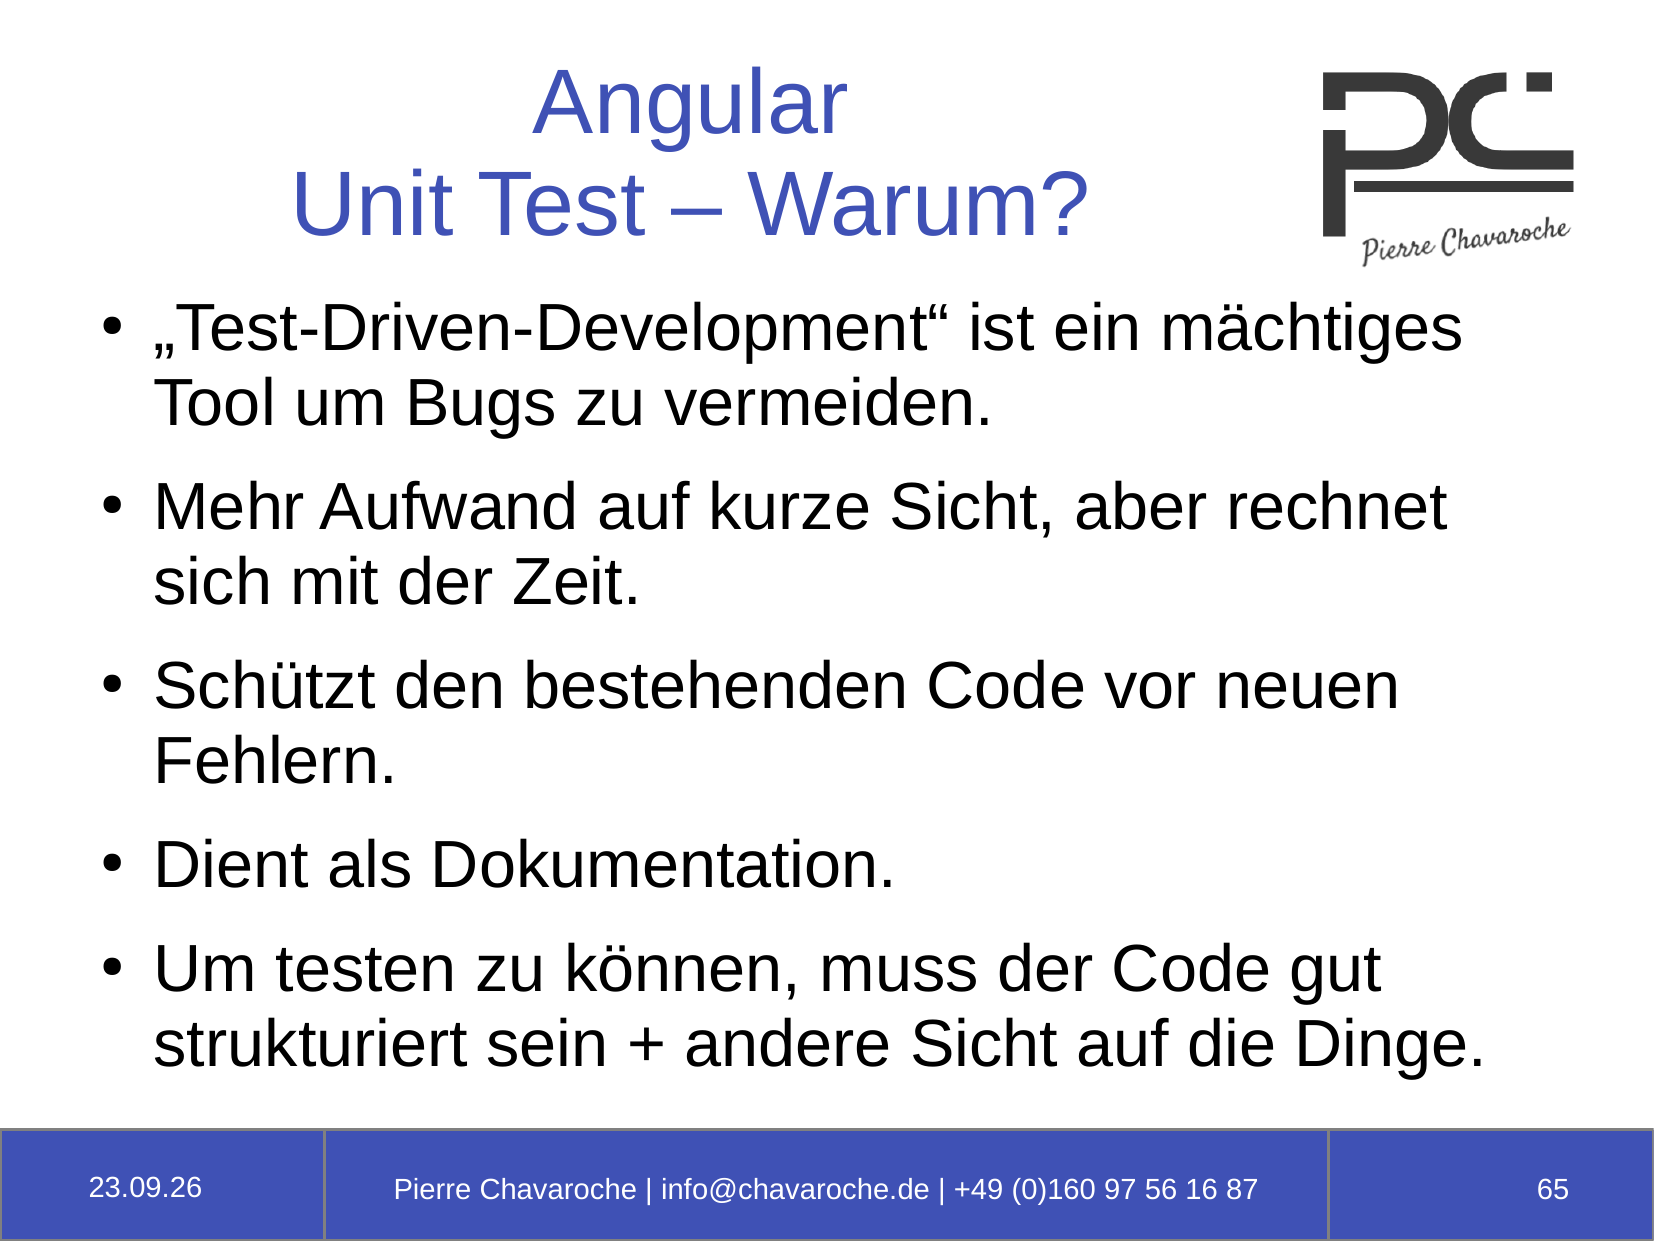

# Angular Unit Test – Warum?
„Test-Driven-Development“ ist ein mächtiges Tool um Bugs zu vermeiden.
Mehr Aufwand auf kurze Sicht, aber rechnet sich mit der Zeit.
Schützt den bestehenden Code vor neuen Fehlern.
Dient als Dokumentation.
Um testen zu können, muss der Code gut strukturiert sein + andere Sicht auf die Dinge.
Pierre Chavaroche | info@chavaroche.de | +49 (0)160 97 56 16 87
65